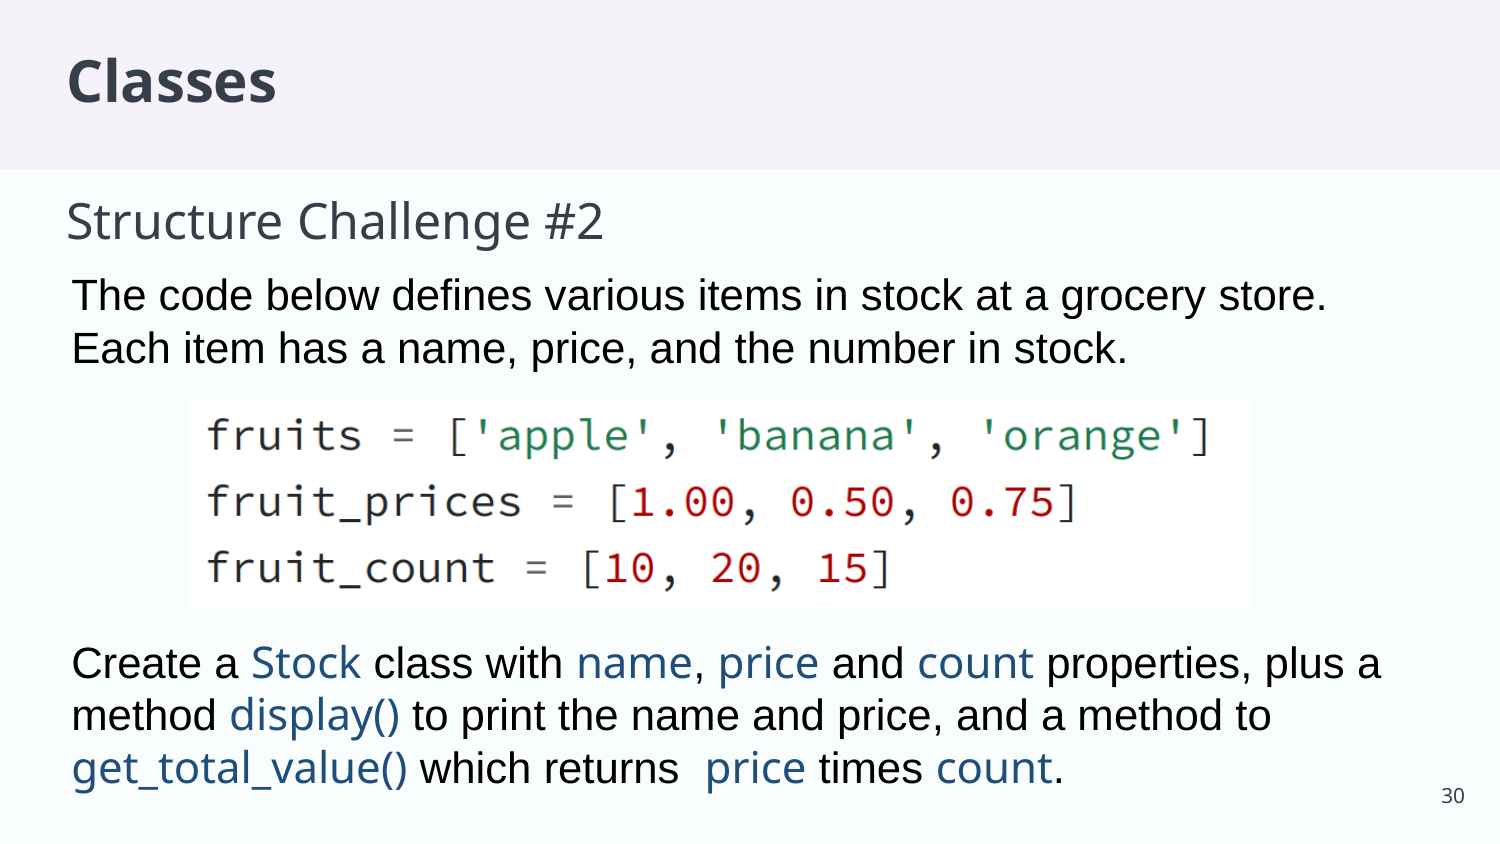

# Classes
Structure Challenge #2
The code below defines various items in stock at a grocery store. Each item has a name, price, and the number in stock.
Create a Stock class with name, price and count properties, plus a method display() to print the name and price, and a method to get_total_value() which returns price times count.